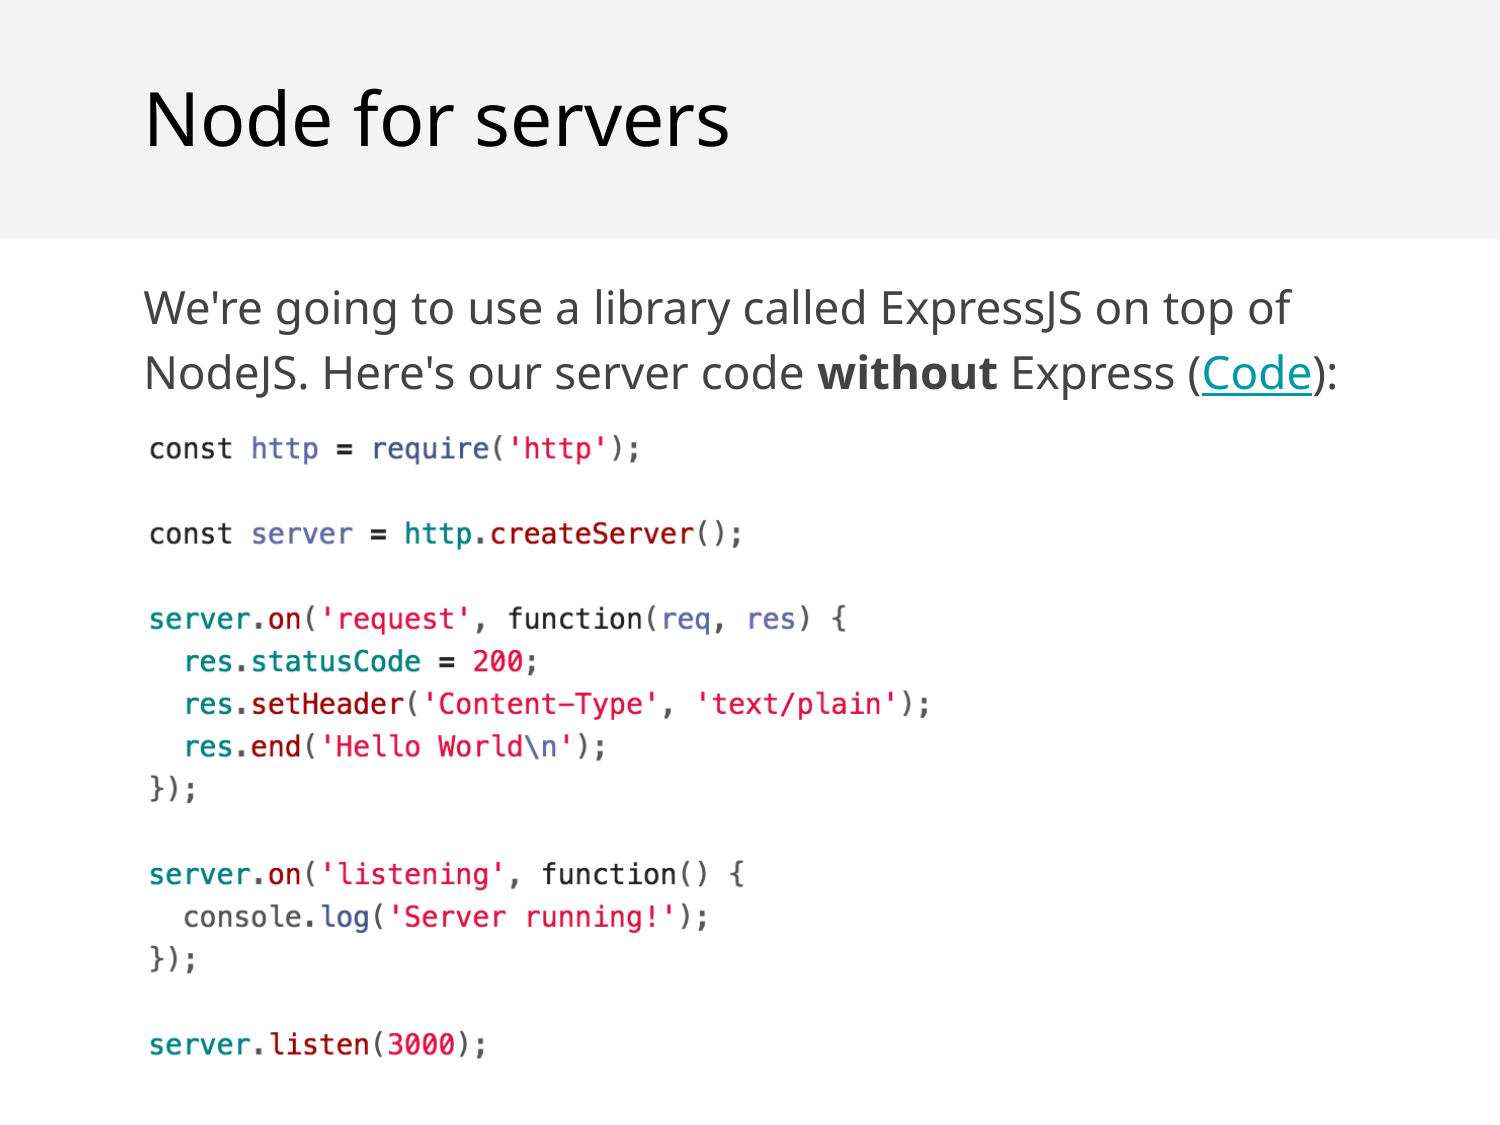

# Node for servers
We're going to use a library called ExpressJS on top of NodeJS. Here's our server code without Express (Code):